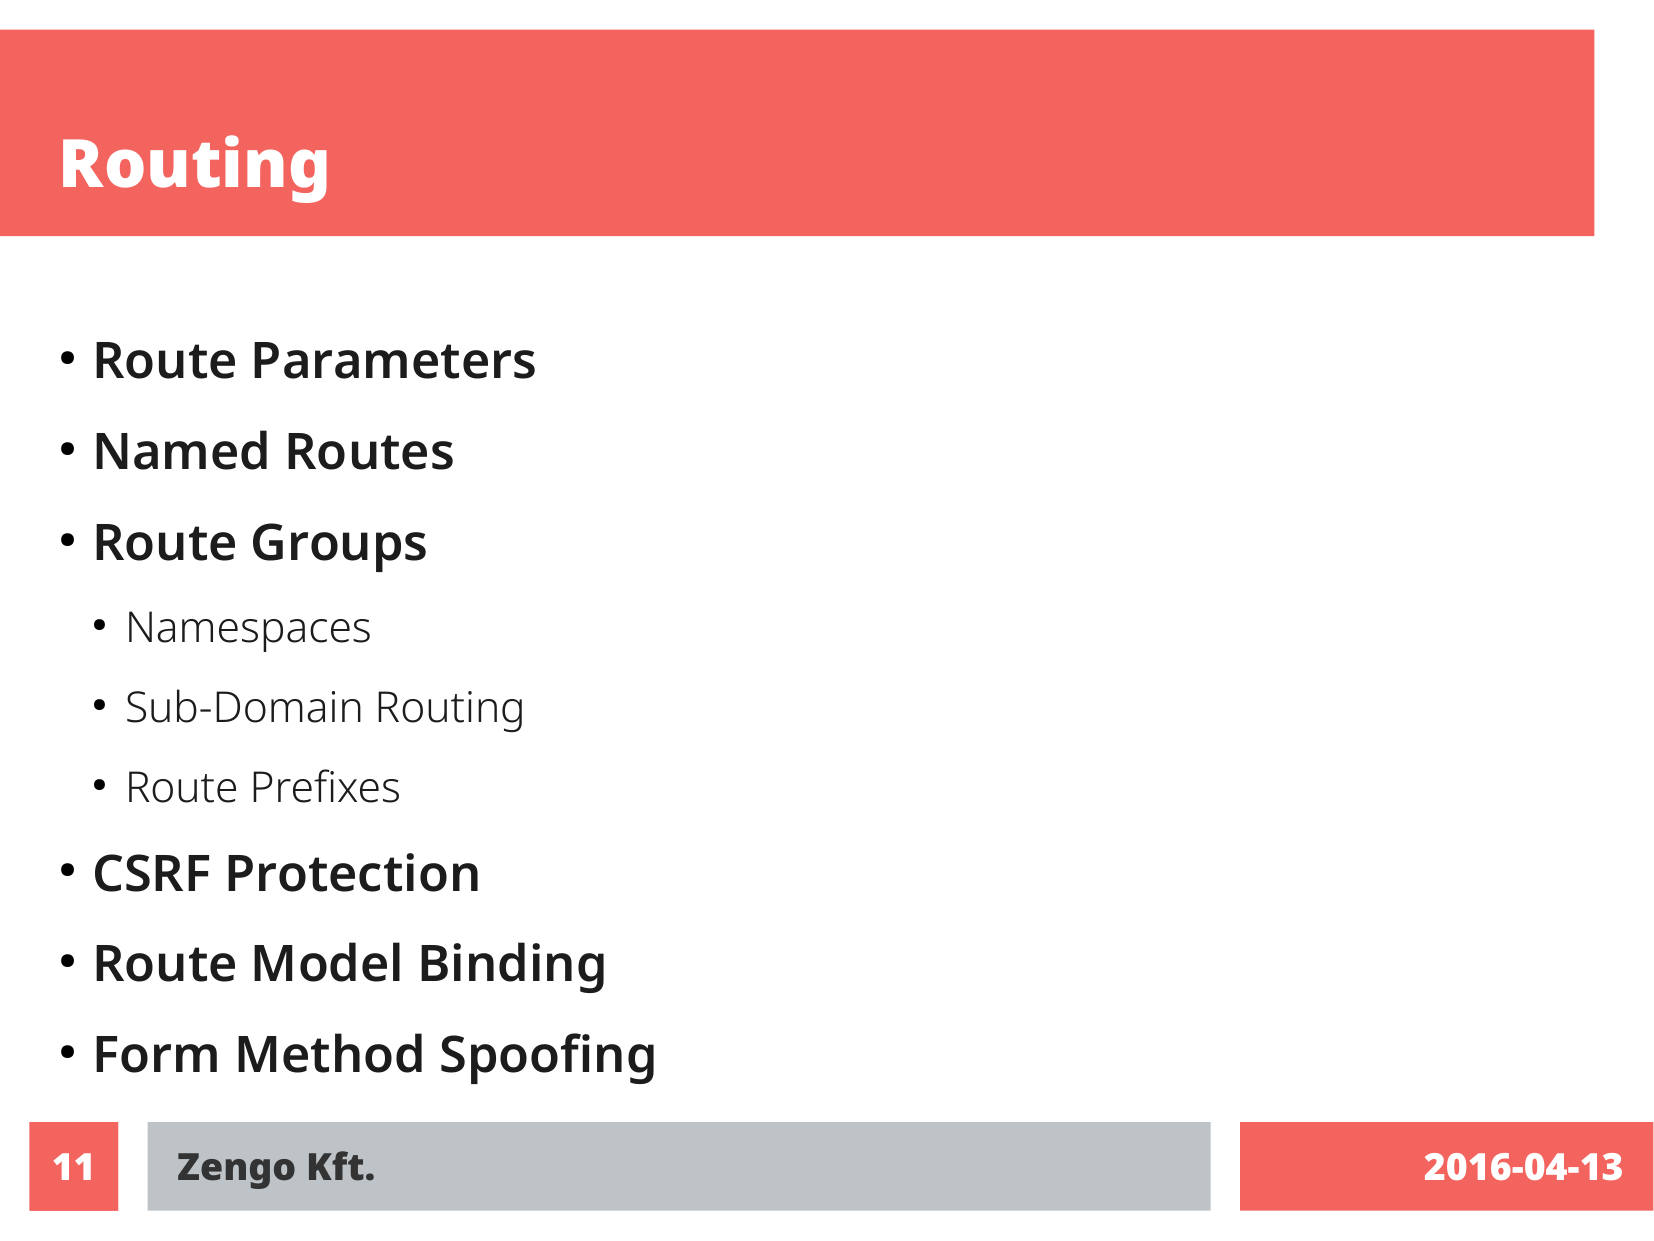

# Routing
Route Parameters
Named Routes
Route Groups
Namespaces
Sub-Domain Routing
Route Prefixes
CSRF Protection
Route Model Binding
Form Method Spoofing
11
Zengo Kft.
2016-04-13